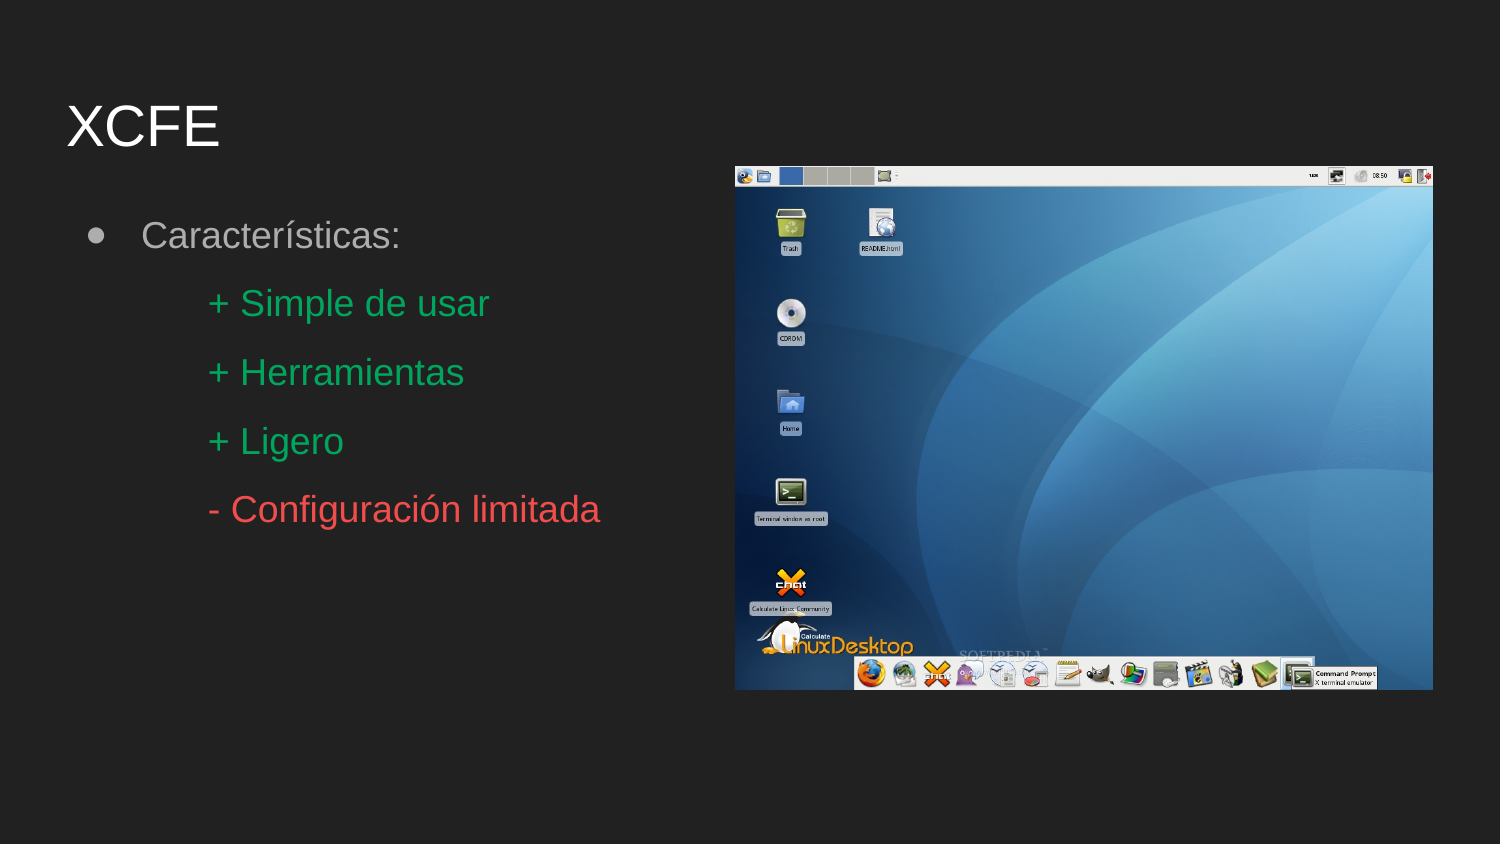

# XCFE
Características:
+ Simple de usar
+ Herramientas
+ Ligero
- Configuración limitada